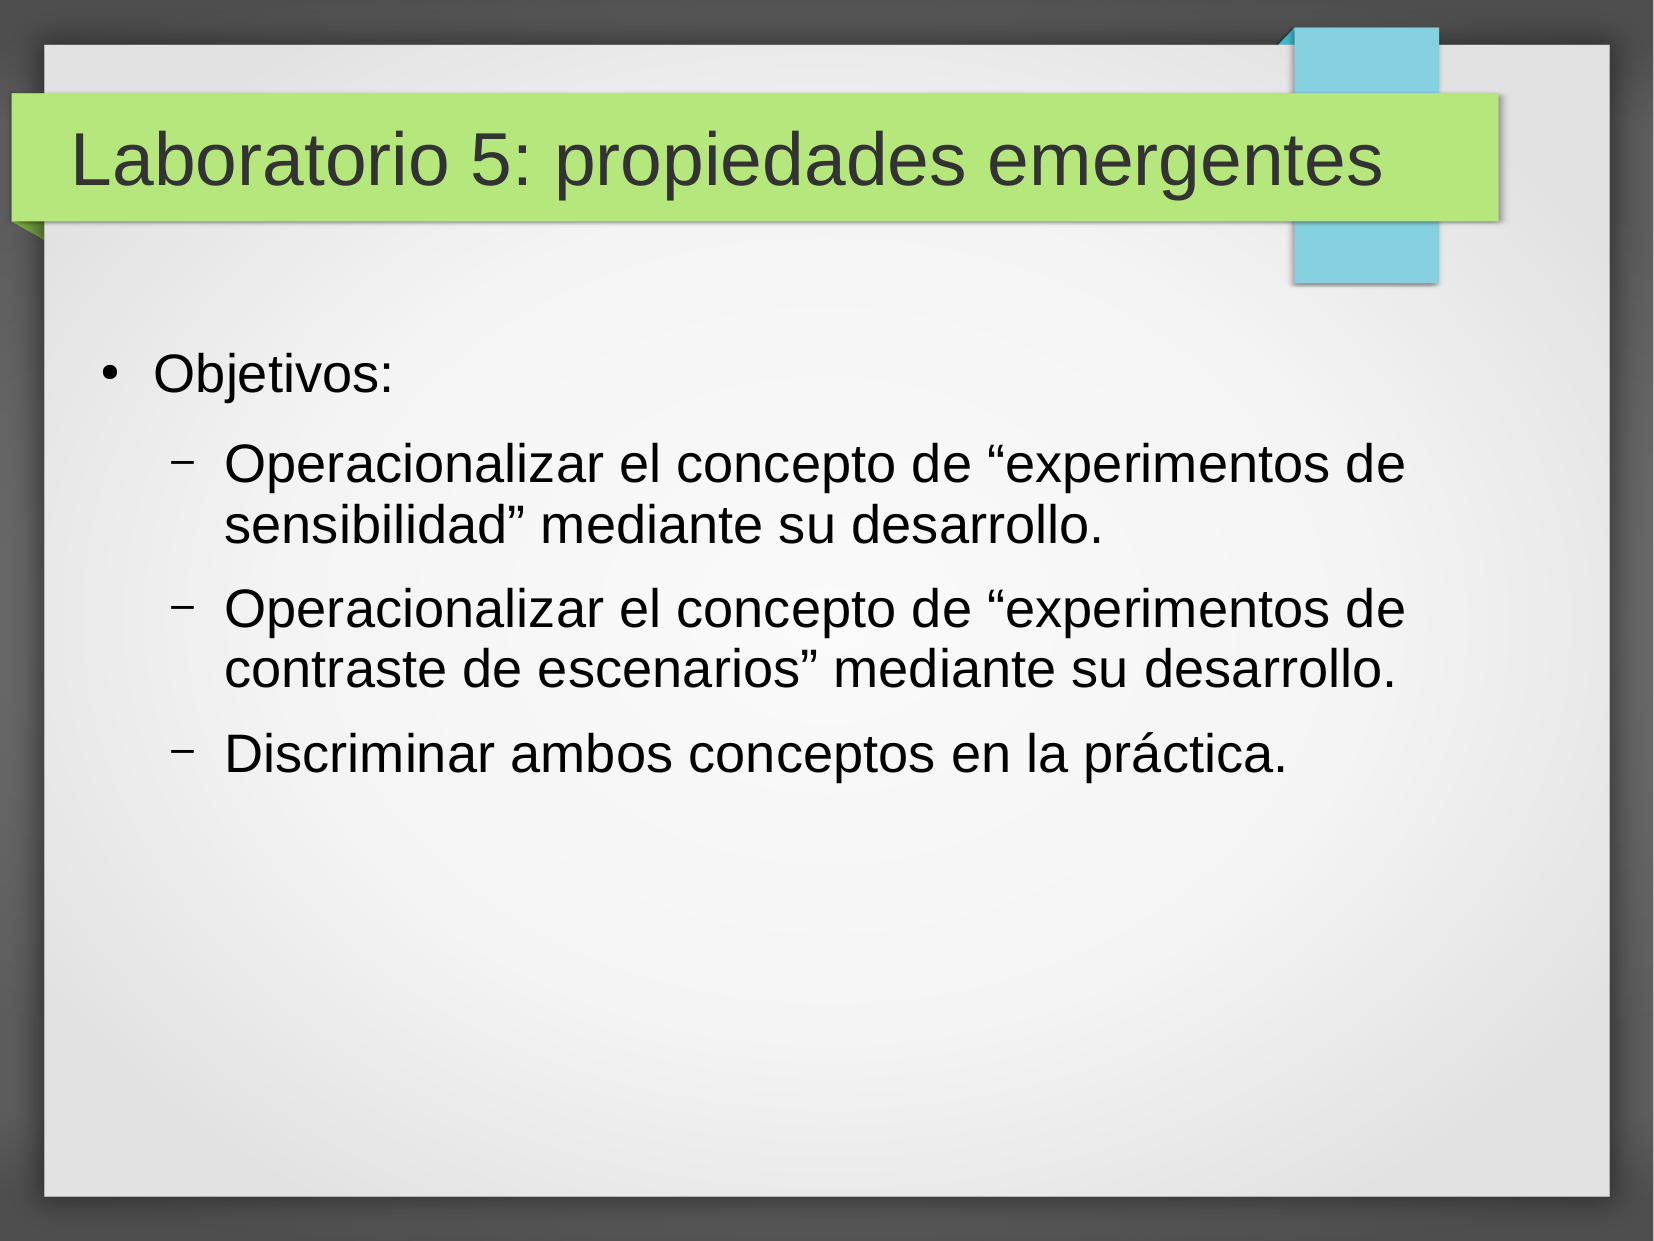

# Laboratorio 5: propiedades emergentes
Objetivos:
Operacionalizar el concepto de “experimentos de sensibilidad” mediante su desarrollo.
Operacionalizar el concepto de “experimentos de contraste de escenarios” mediante su desarrollo.
Discriminar ambos conceptos en la práctica.